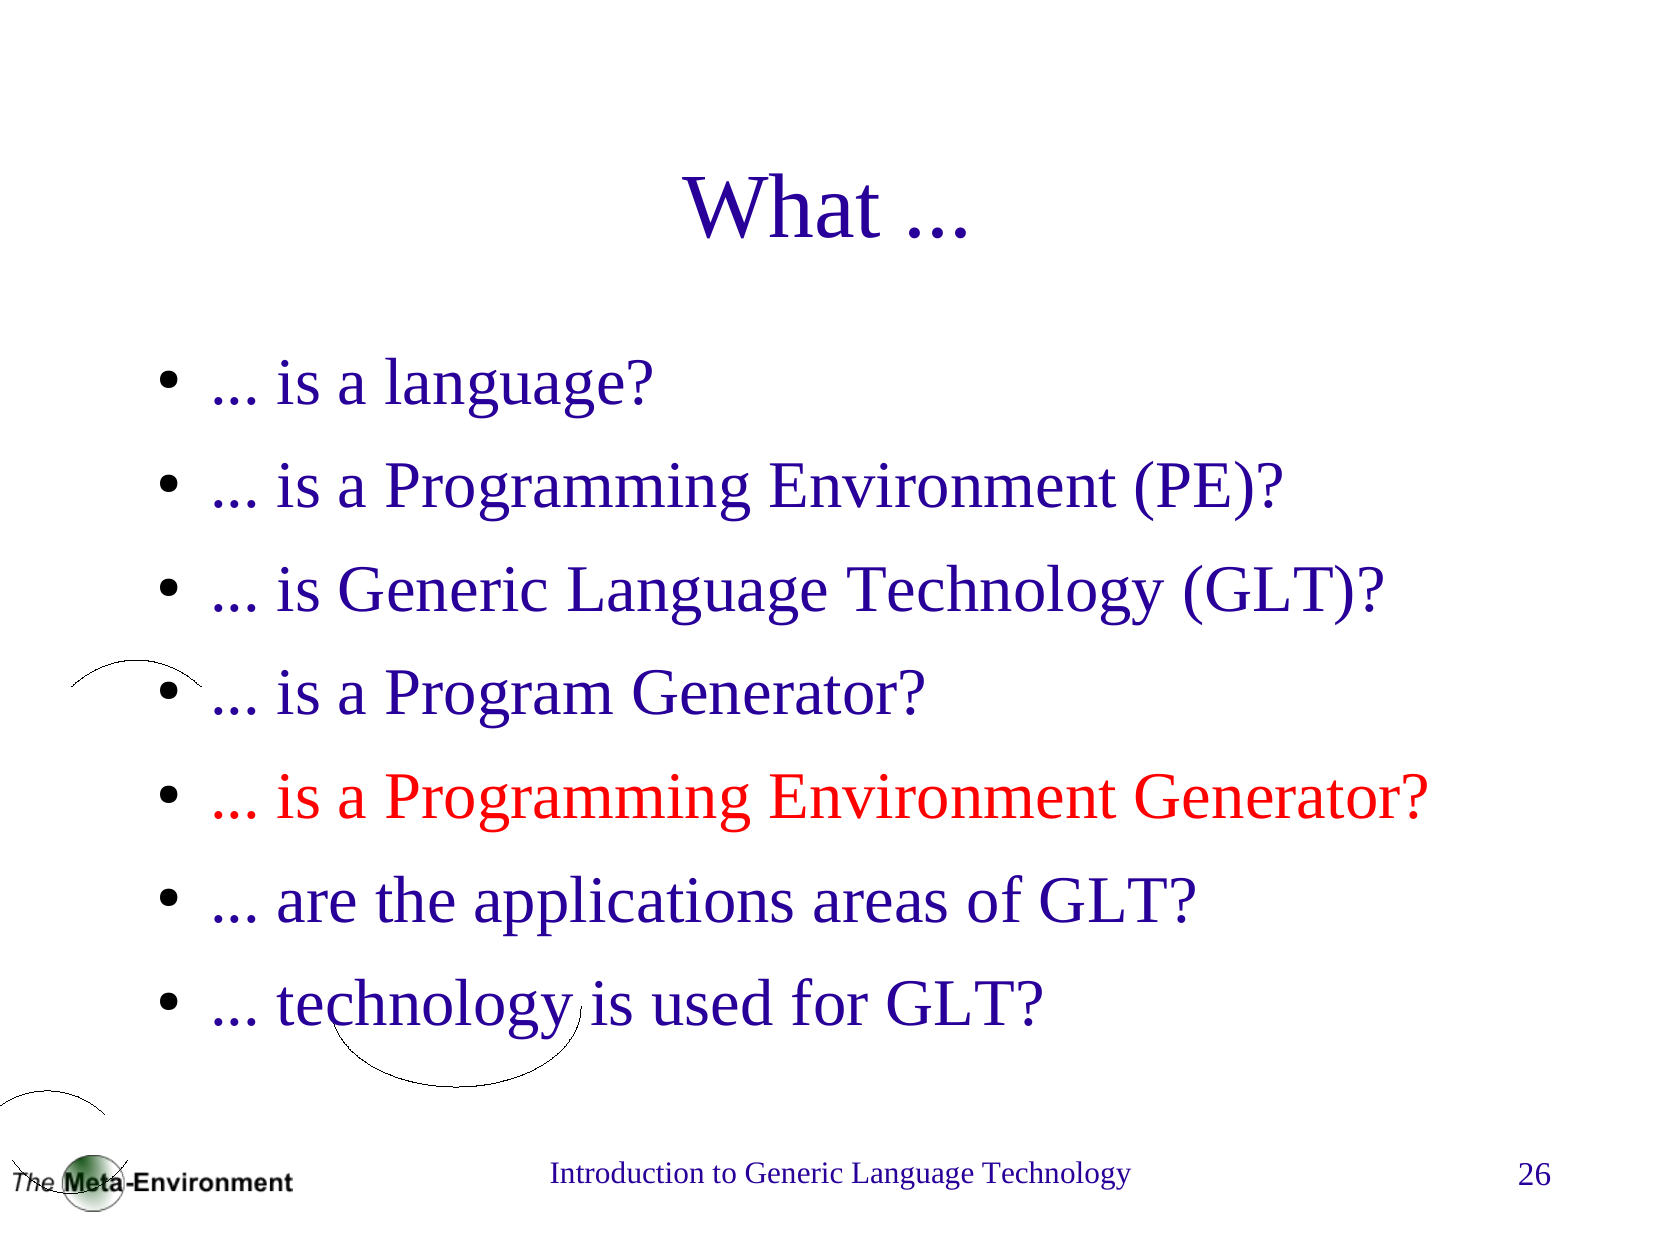

# What ...
... is a language?
... is a Programming Environment (PE)?
... is Generic Language Technology (GLT)?
... is a Program Generator?
... is a Programming Environment Generator?
... are the applications areas of GLT?
... technology is used for GLT?